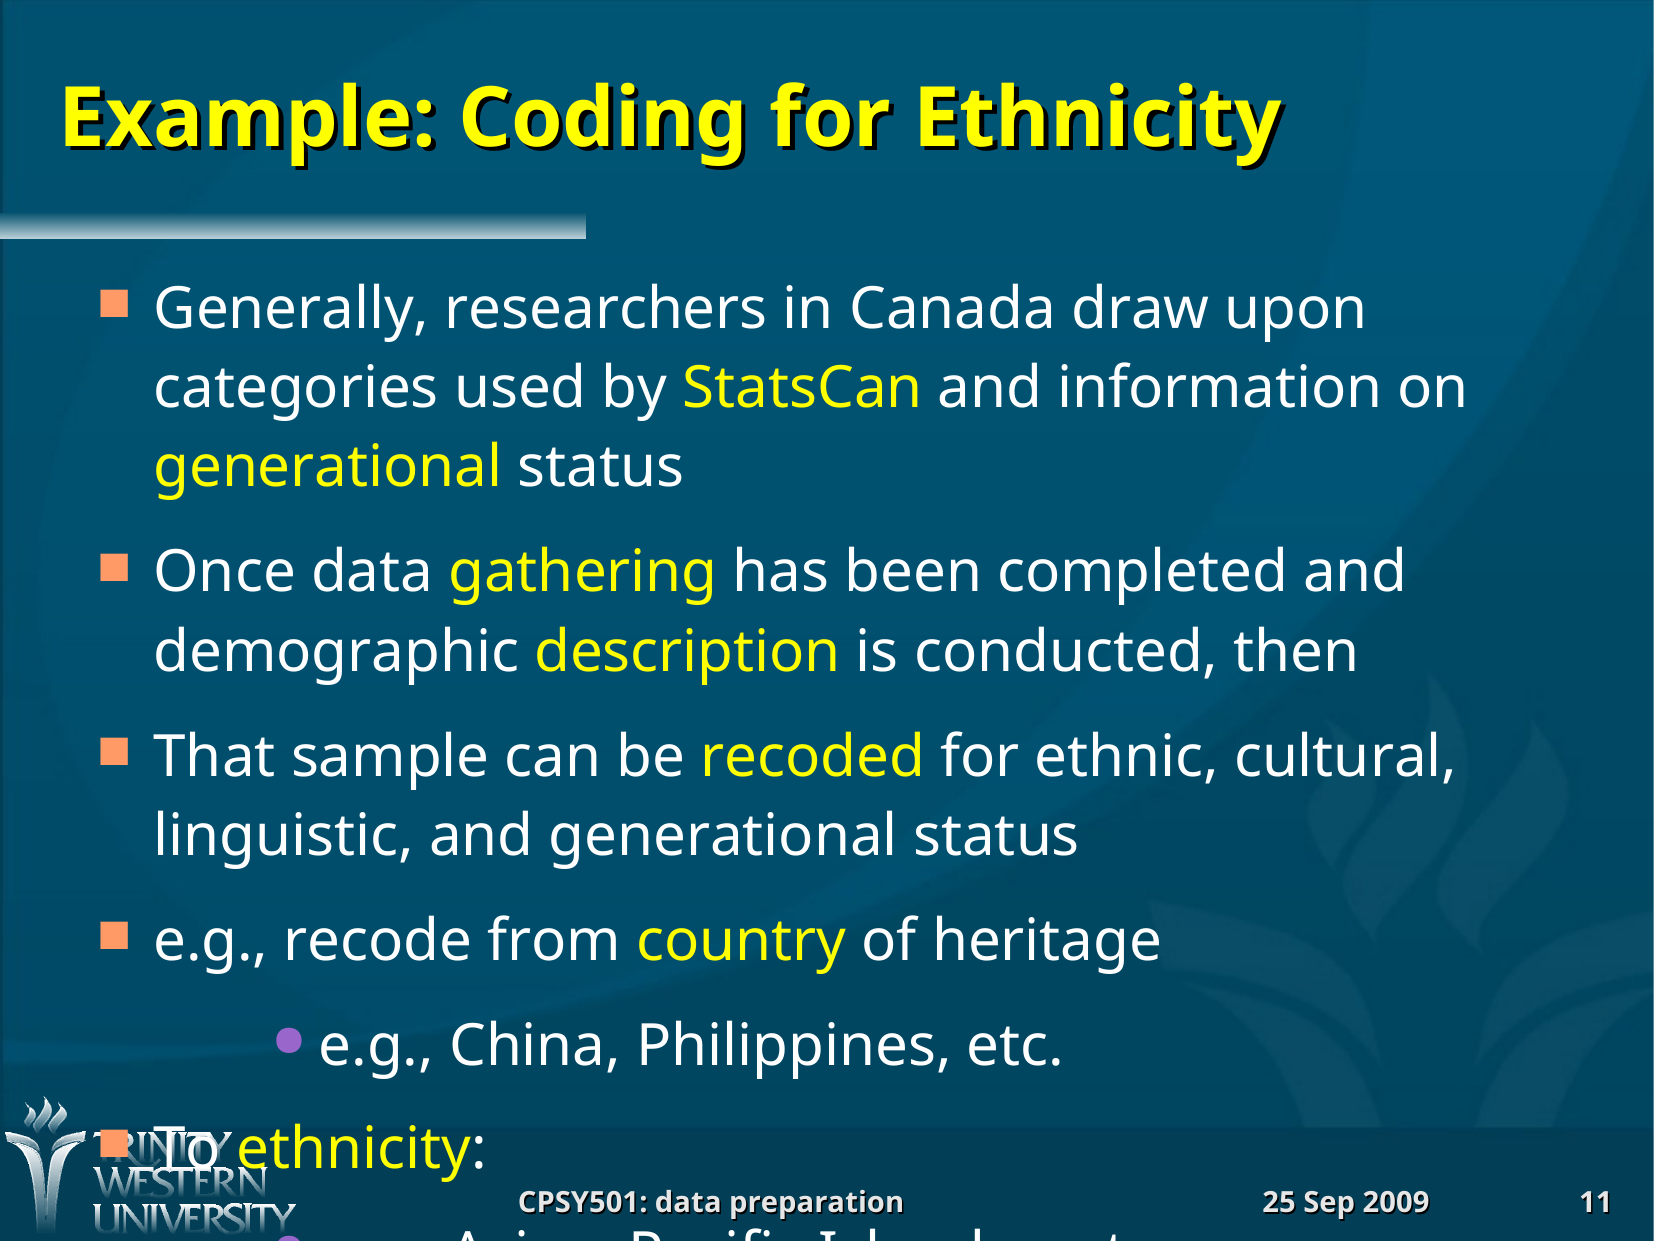

# Example: Coding for Ethnicity
Generally, researchers in Canada draw upon categories used by StatsCan and information on generational status
Once data gathering has been completed and demographic description is conducted, then
That sample can be recoded for ethnic, cultural, linguistic, and generational status
e.g., recode from country of heritage
e.g., China, Philippines, etc.
To ethnicity:
e.g., Asian, Pacific Islander, etc.
CPSY501: data preparation
25 Sep 2009
11